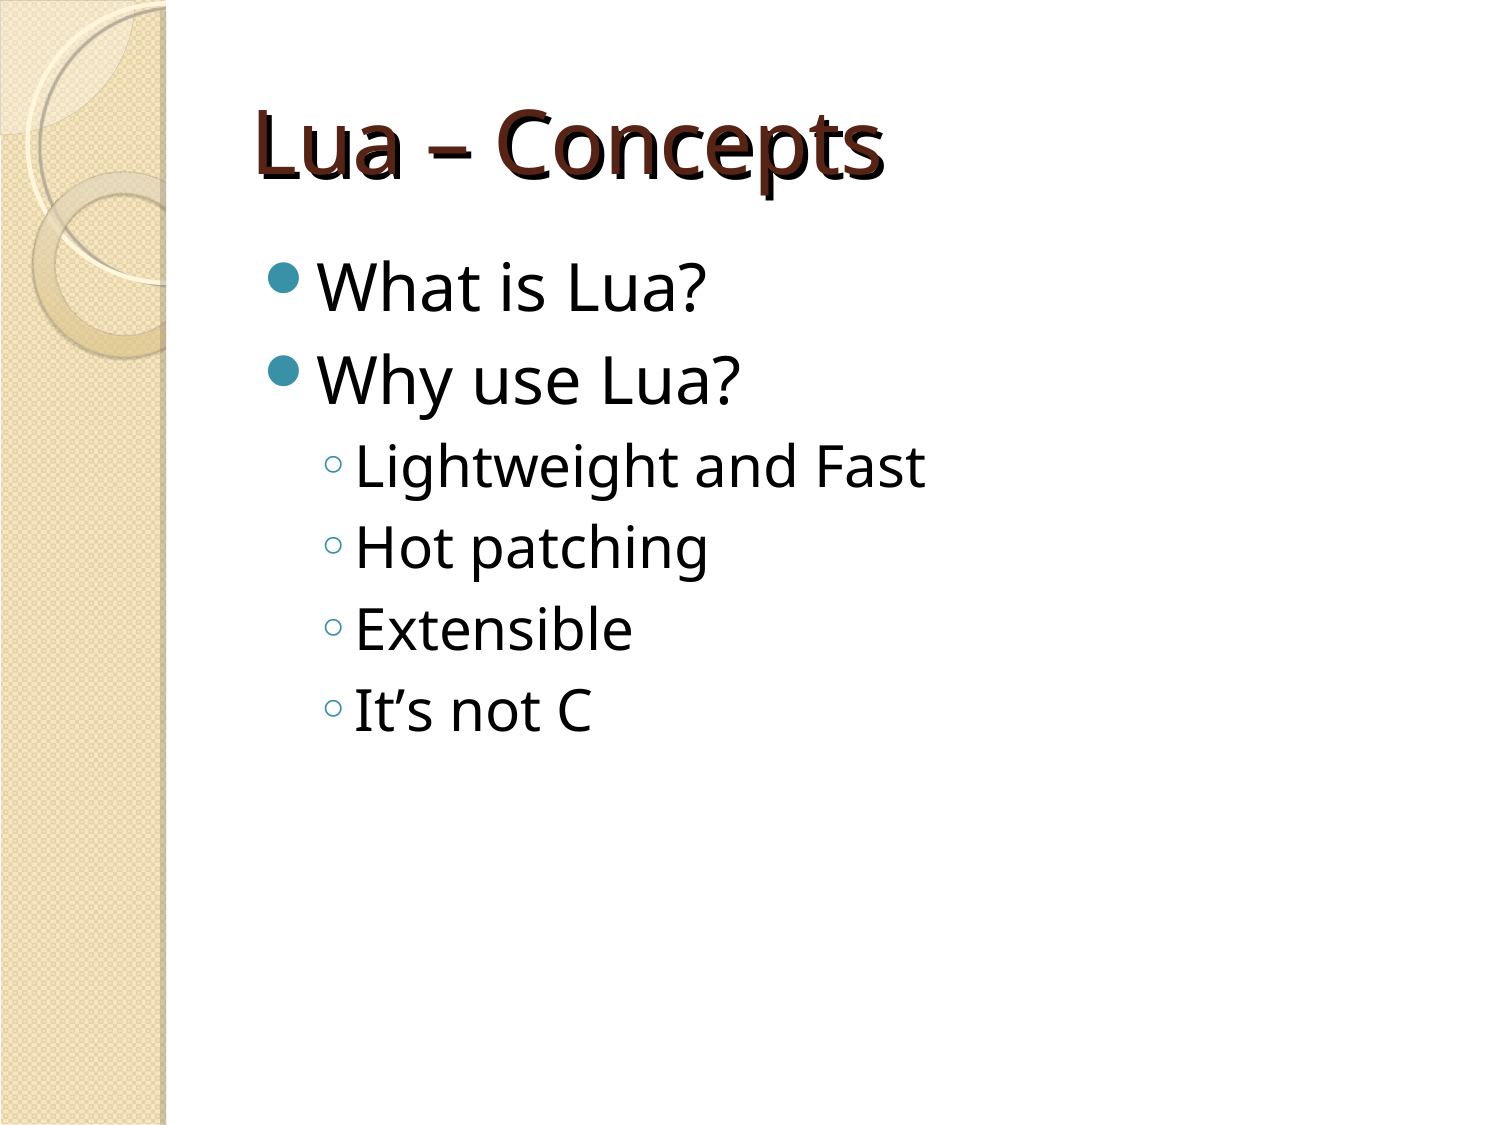

# Lua – Concepts
What is Lua?
Why use Lua?
Lightweight and Fast
Hot patching
Extensible
It’s not C